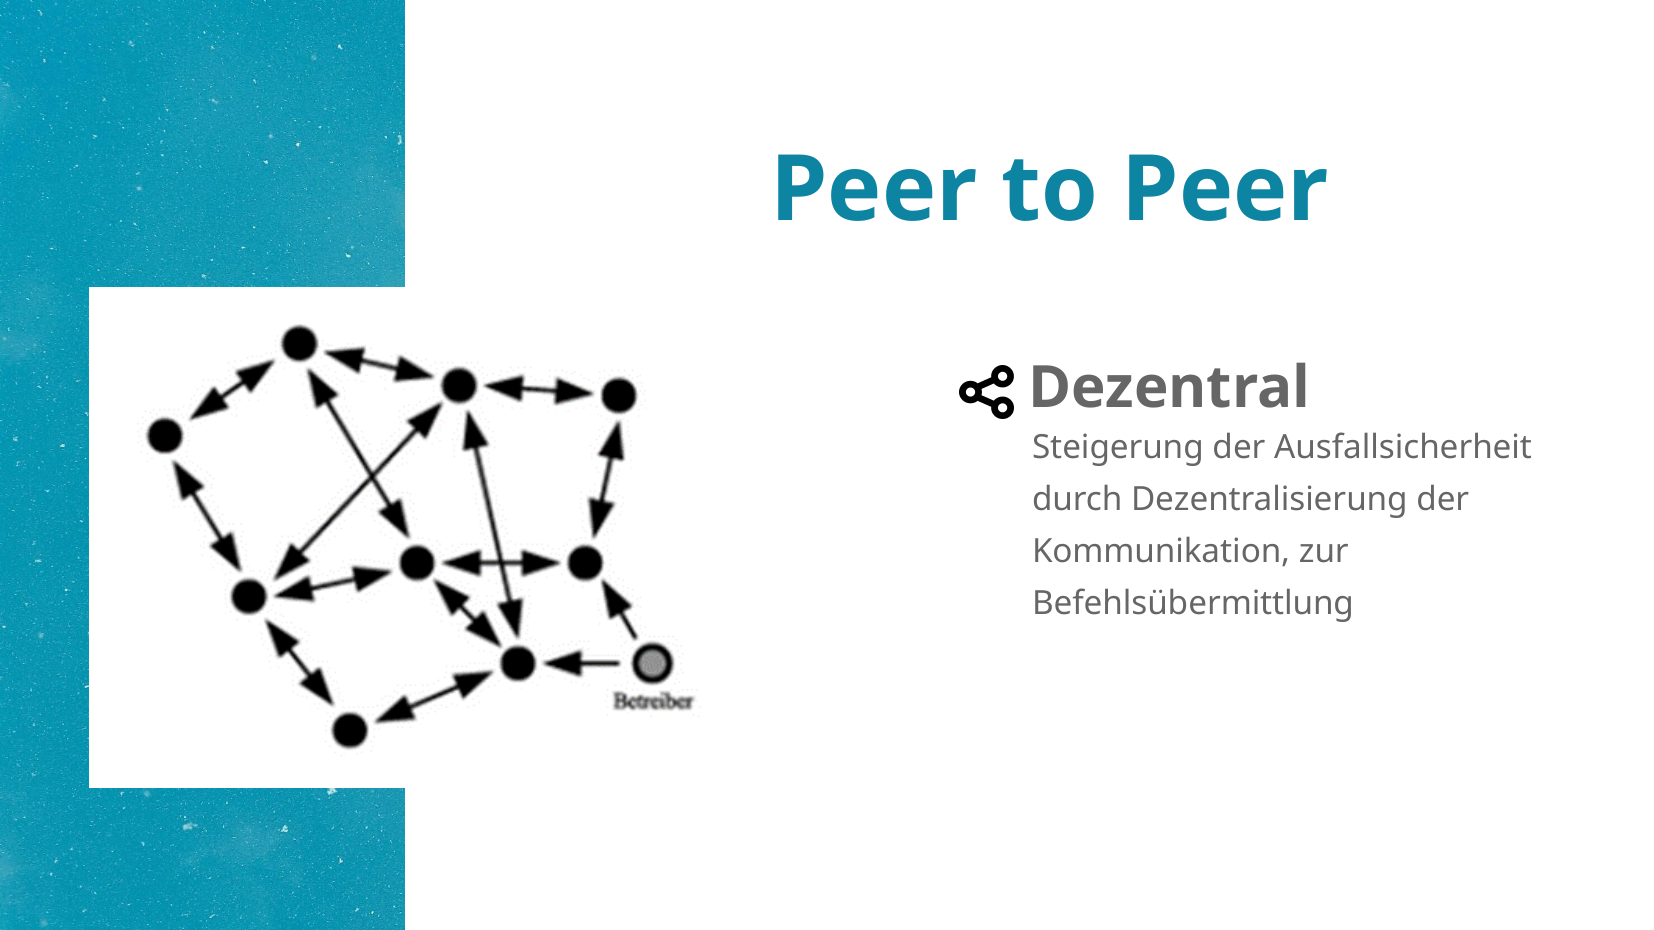

# Peer to Peer
Dezentral
Steigerung der Ausfallsicherheit durch Dezentralisierung der Kommunikation, zur Befehlsübermittlung